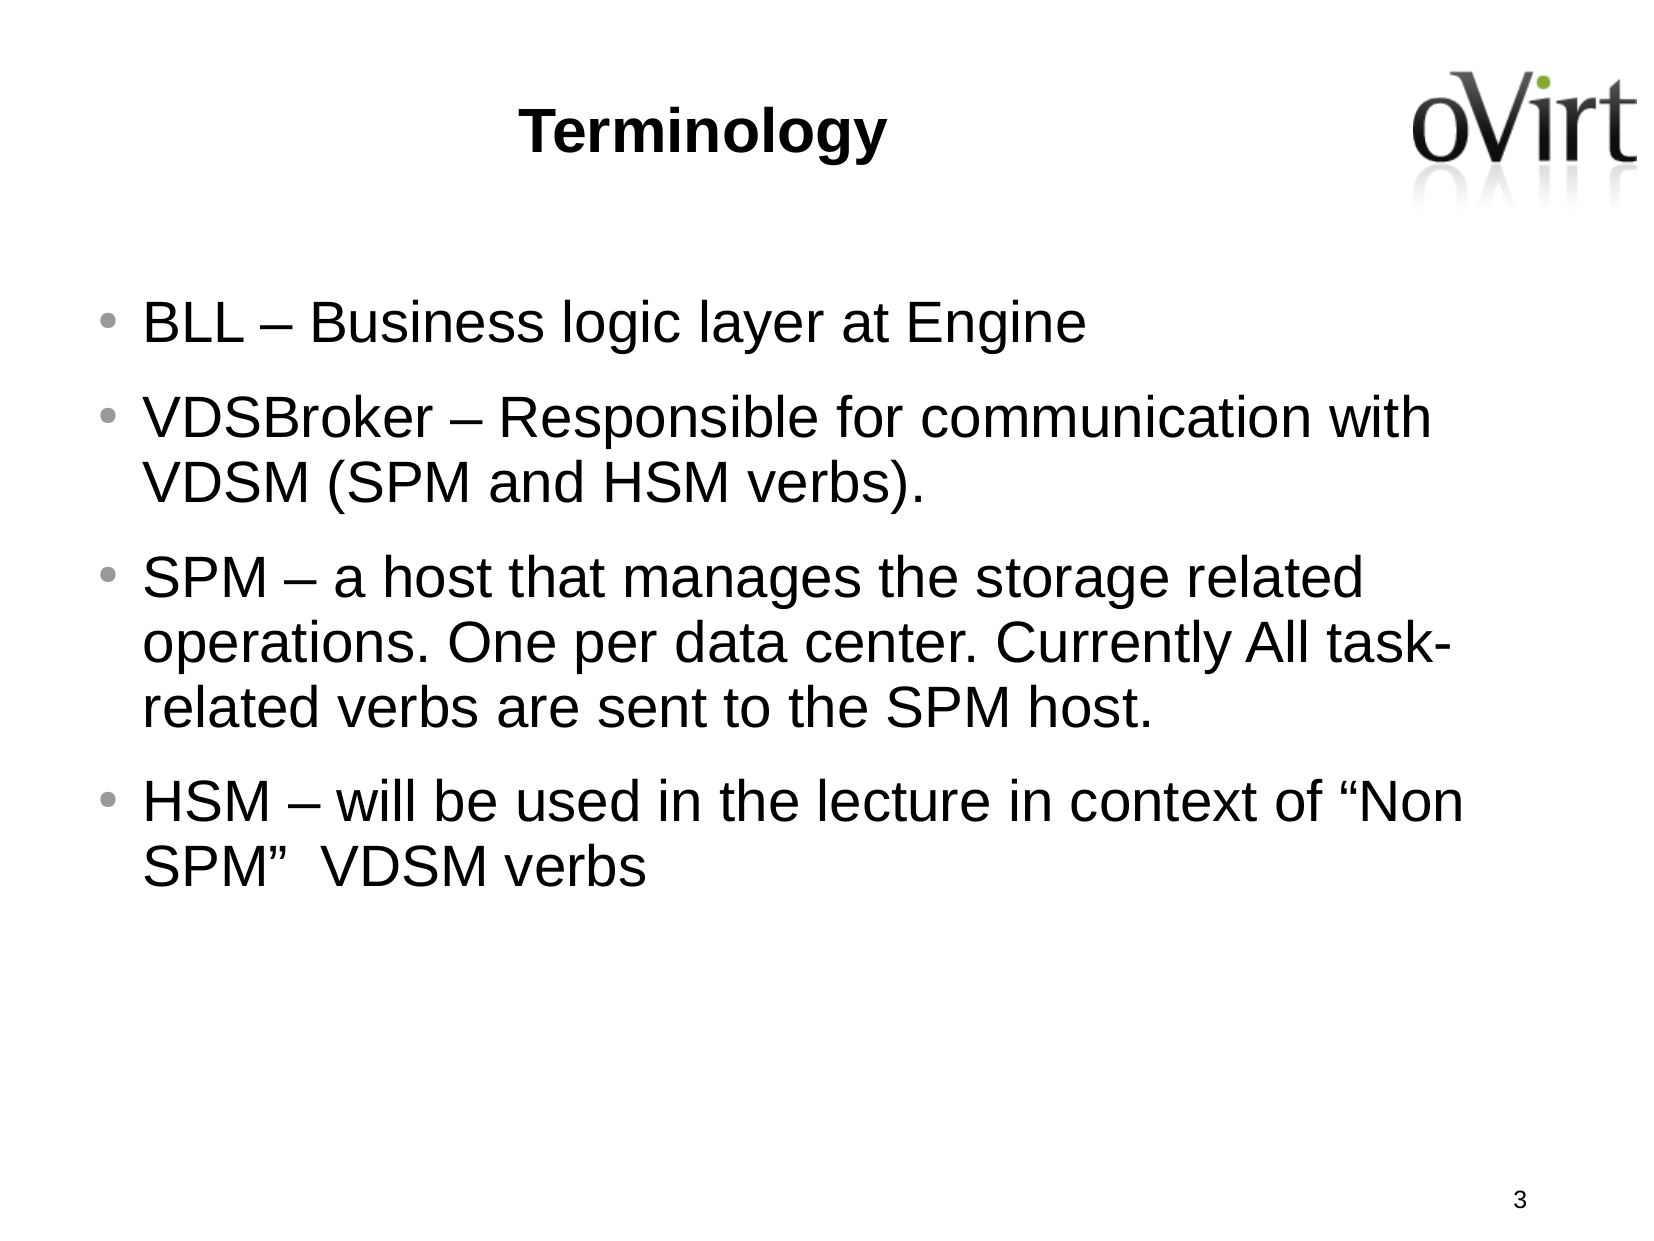

# Terminology
BLL – Business logic layer at Engine
VDSBroker – Responsible for communication with VDSM (SPM and HSM verbs).
SPM – a host that manages the storage related operations. One per data center. Currently All task-related verbs are sent to the SPM host.
HSM – will be used in the lecture in context of “Non SPM” VDSM verbs